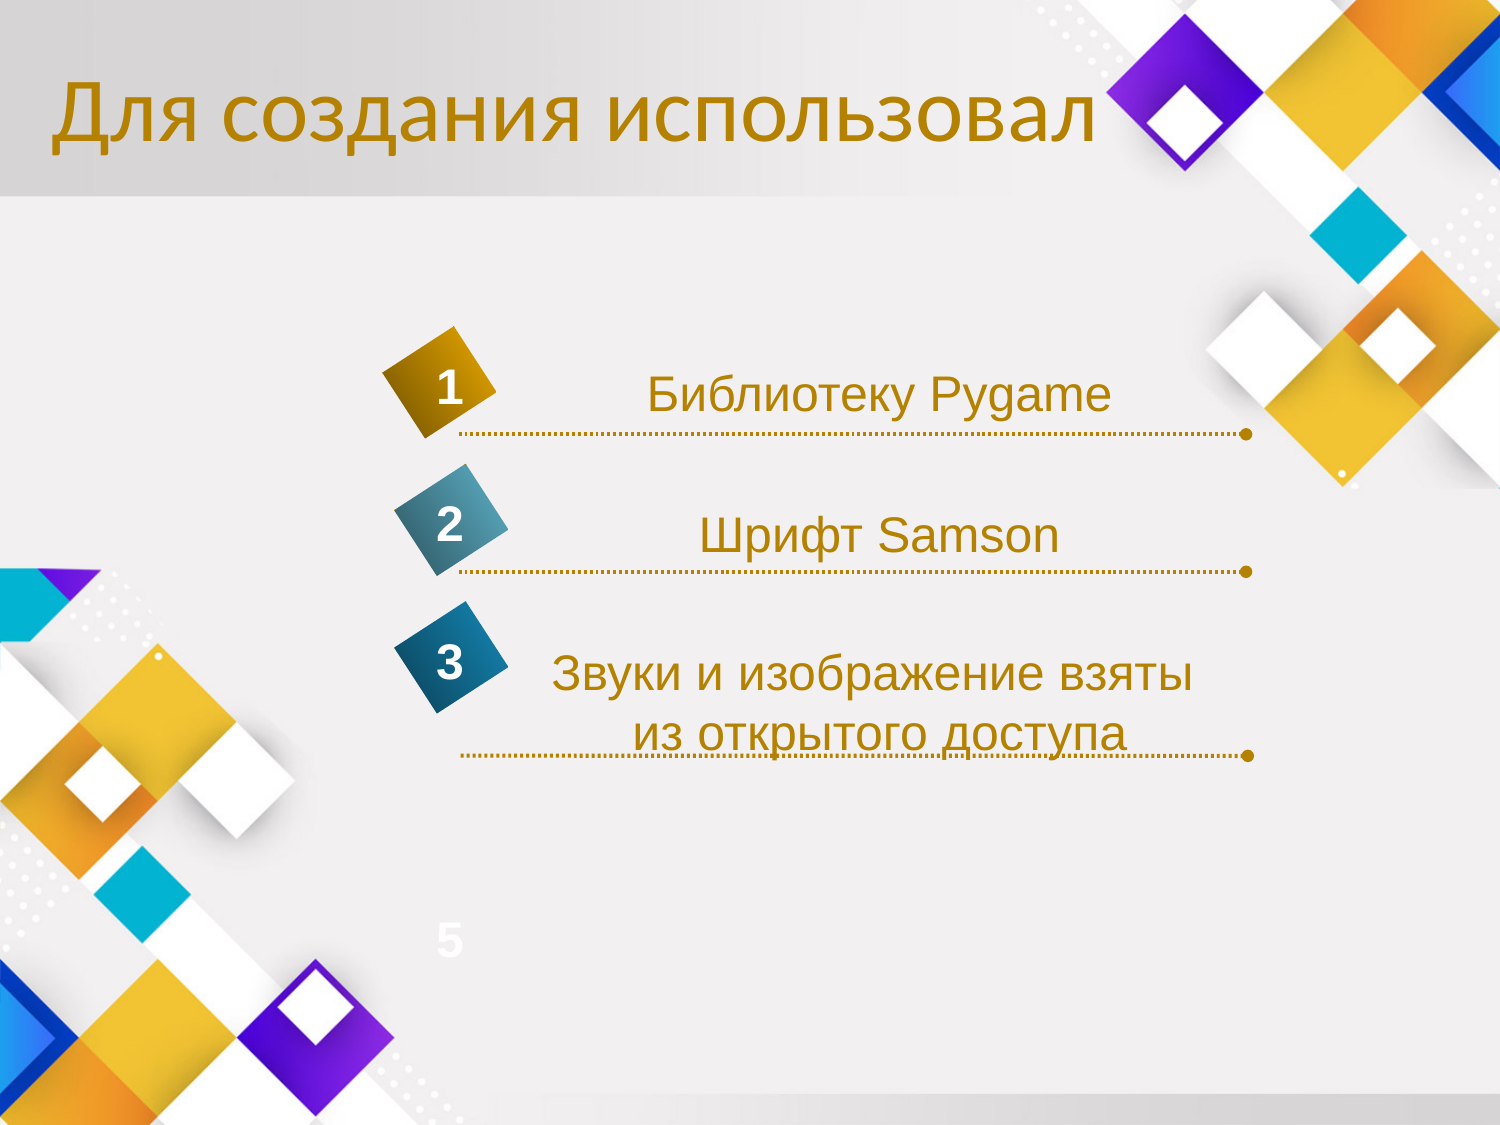

# Для создания использовал
1
Библиотеку Pygame
2
Шрифт Samson
3
Звуки и изображение взяты
из открытого доступа
5